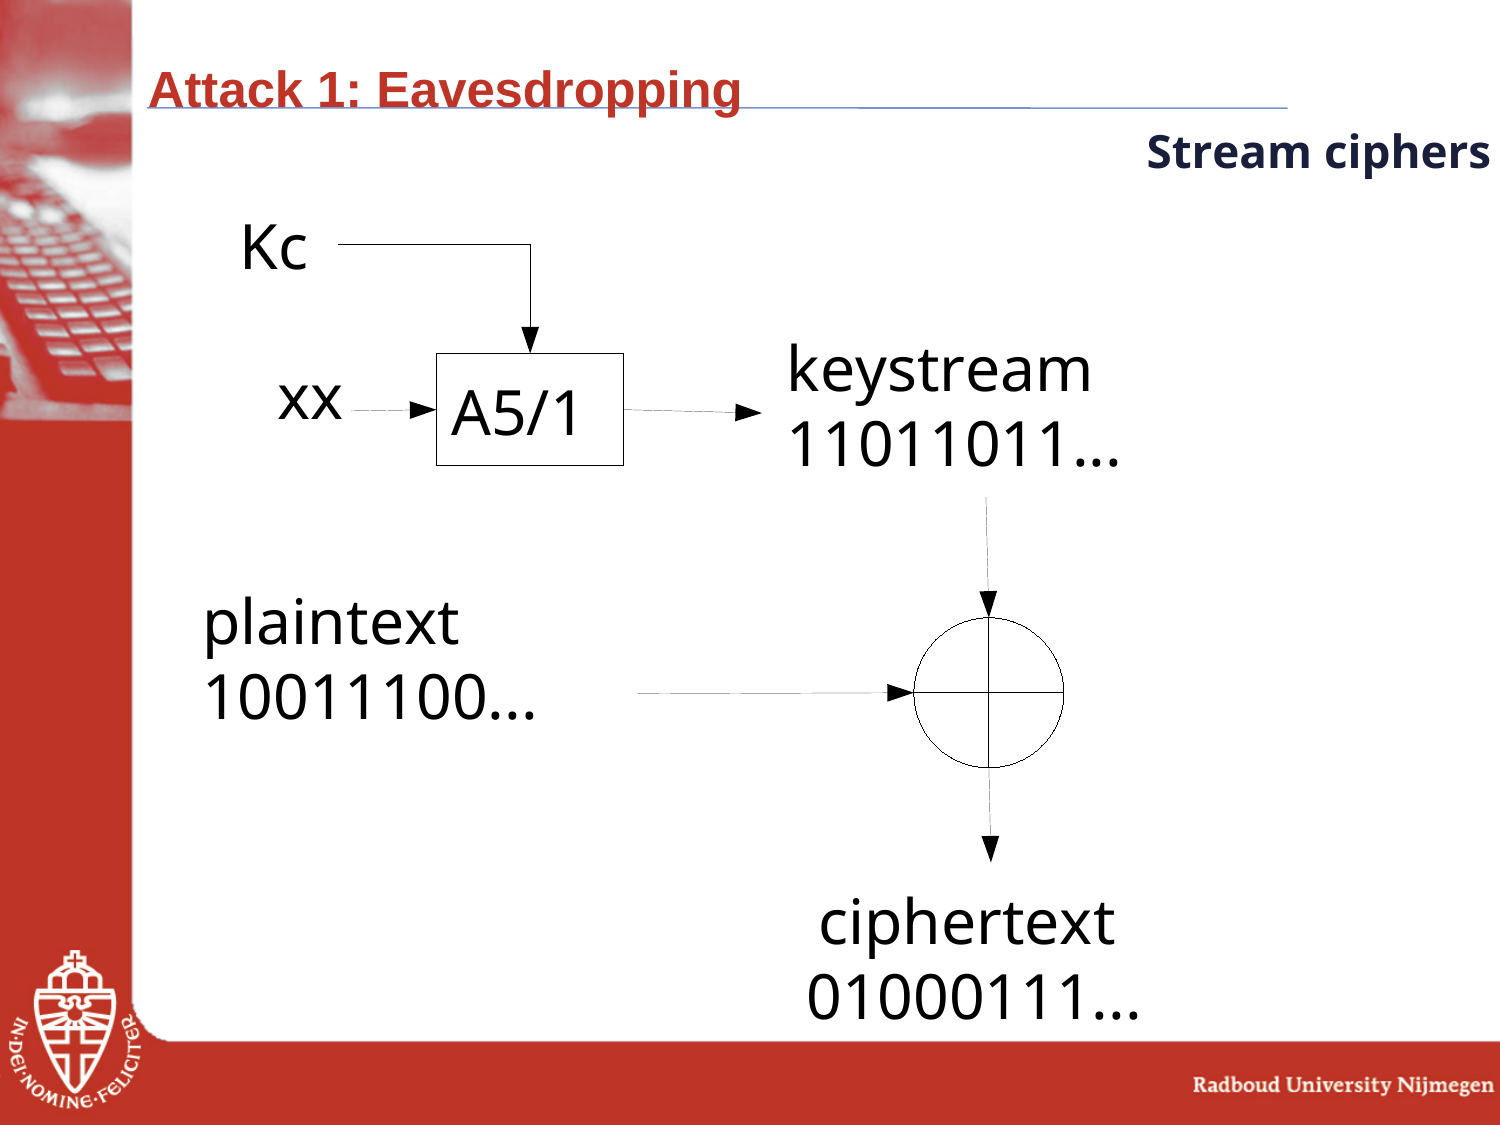

# Attack 1: Eavesdropping
Stream ciphers
Kc
keystream
xx
A5/1
11011011...
plaintext
10011100...
ciphertext
01000111...